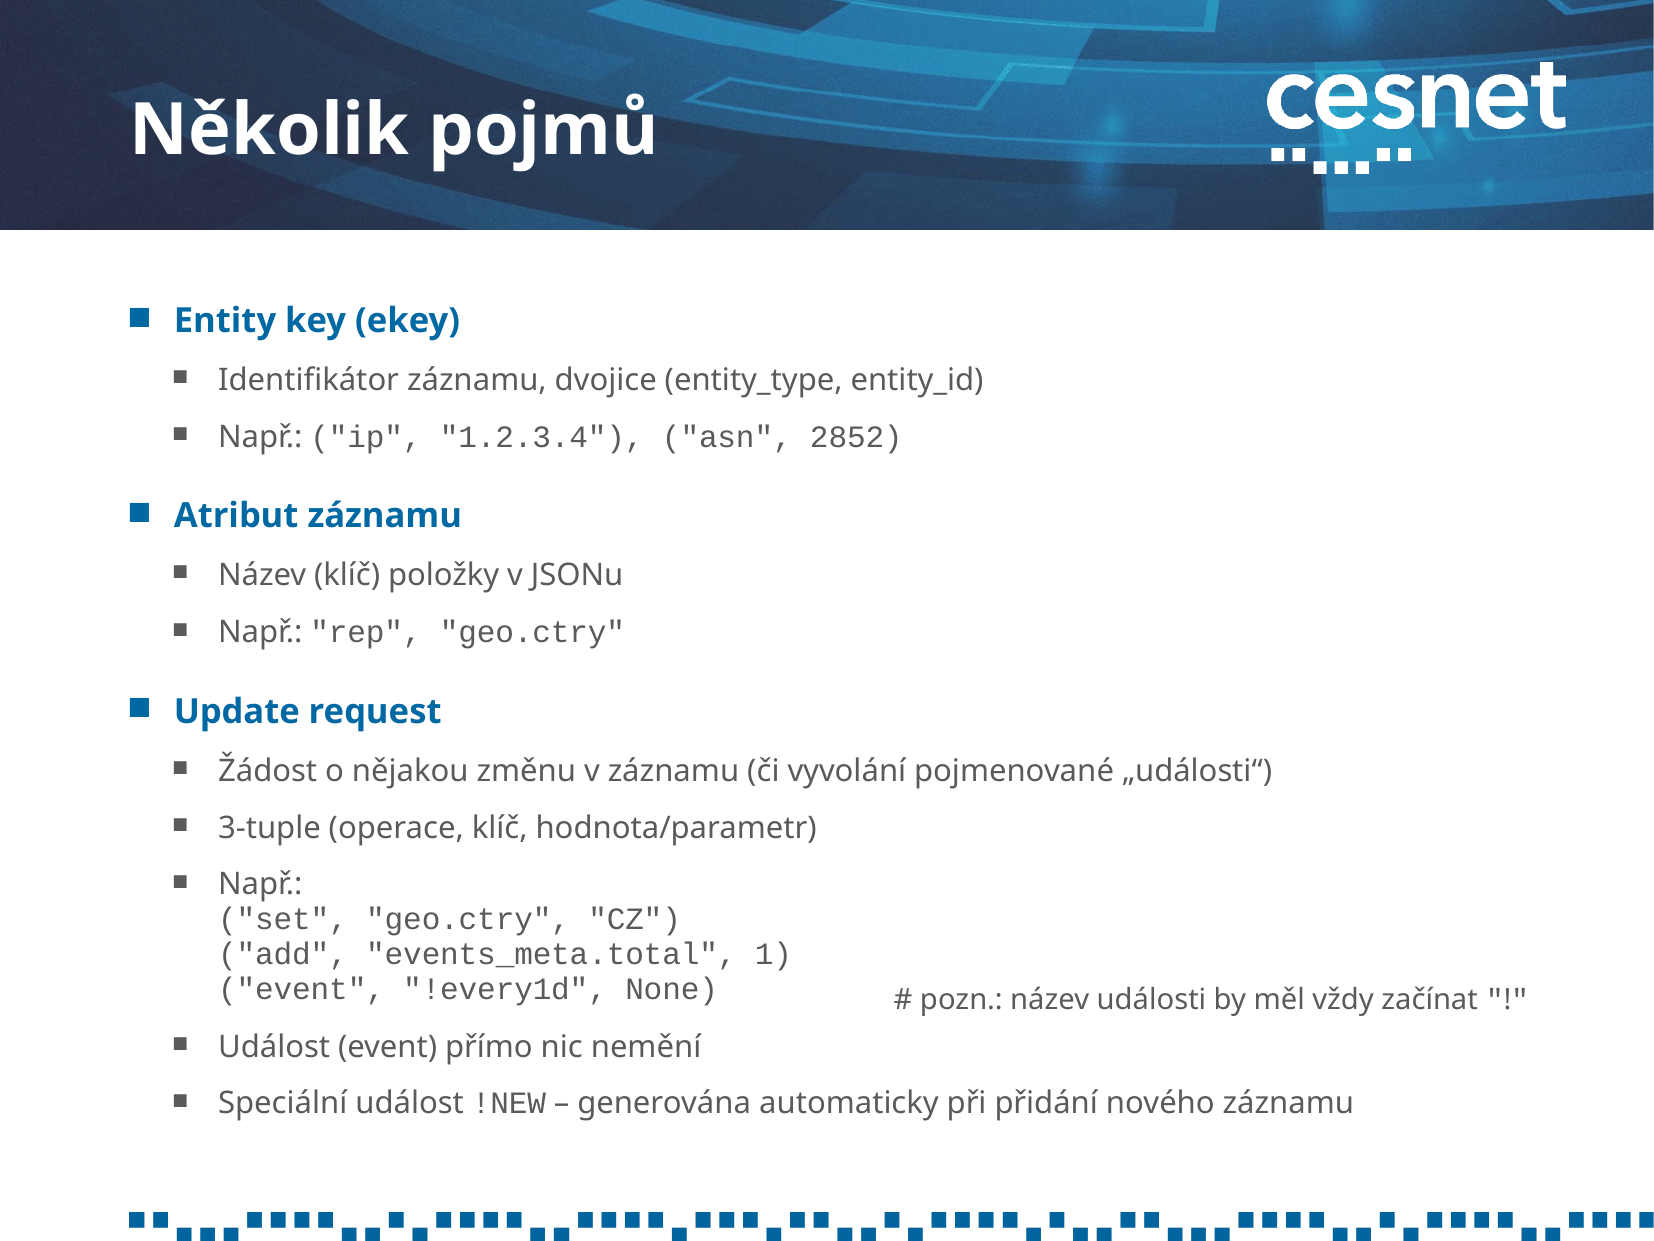

# Několik pojmů
Entity key (ekey)
Identifikátor záznamu, dvojice (entity_type, entity_id)
Např.: ("ip", "1.2.3.4"), ("asn", 2852)
Atribut záznamu
Název (klíč) položky v JSONu
Např.: "rep", "geo.ctry"
Update request
Žádost o nějakou změnu v záznamu (či vyvolání pojmenované „události“)
3-tuple (operace, klíč, hodnota/parametr)
Např.:
("set", "geo.ctry", "CZ")
("add", "events_meta.total", 1)
("event", "!every1d", None)
Událost (event) přímo nic nemění
Speciální událost !NEW – generována automaticky při přidání nového záznamu
# pozn.: název události by měl vždy začínat "!"